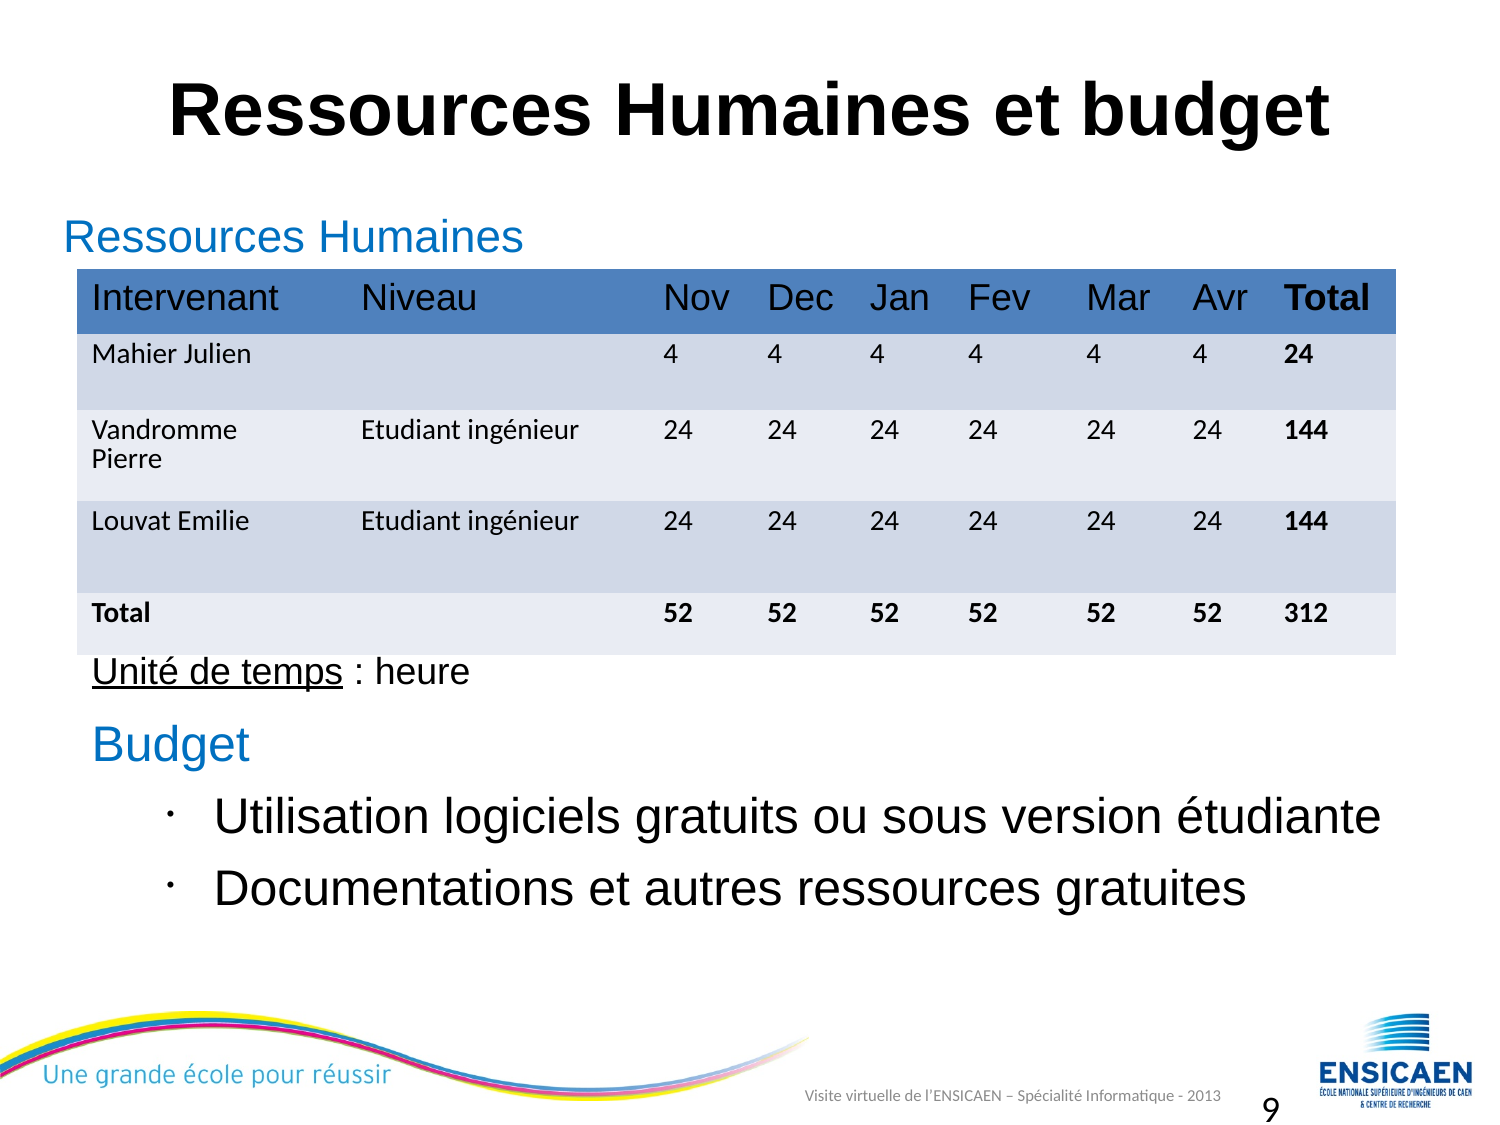

# Ressources Humaines et budget
Ressources Humaines
| Intervenant | | Niveau | Nov | Dec | Jan | Fev | Mar | Avr | Total |
| --- | --- | --- | --- | --- | --- | --- | --- | --- | --- |
| Mahier Julien | | | 4 | 4 | 4 | 4 | 4 | 4 | 24 |
| Vandromme Pierre | | Etudiant ingénieur | 24 | 24 | 24 | 24 | 24 | 24 | 144 |
| Louvat Emilie | | Etudiant ingénieur | 24 | 24 | 24 | 24 | 24 | 24 | 144 |
| Total | | | 52 | 52 | 52 | 52 | 52 | 52 | 312 |
Unité de temps : heure
Budget
Utilisation logiciels gratuits ou sous version étudiante
Documentations et autres ressources gratuites